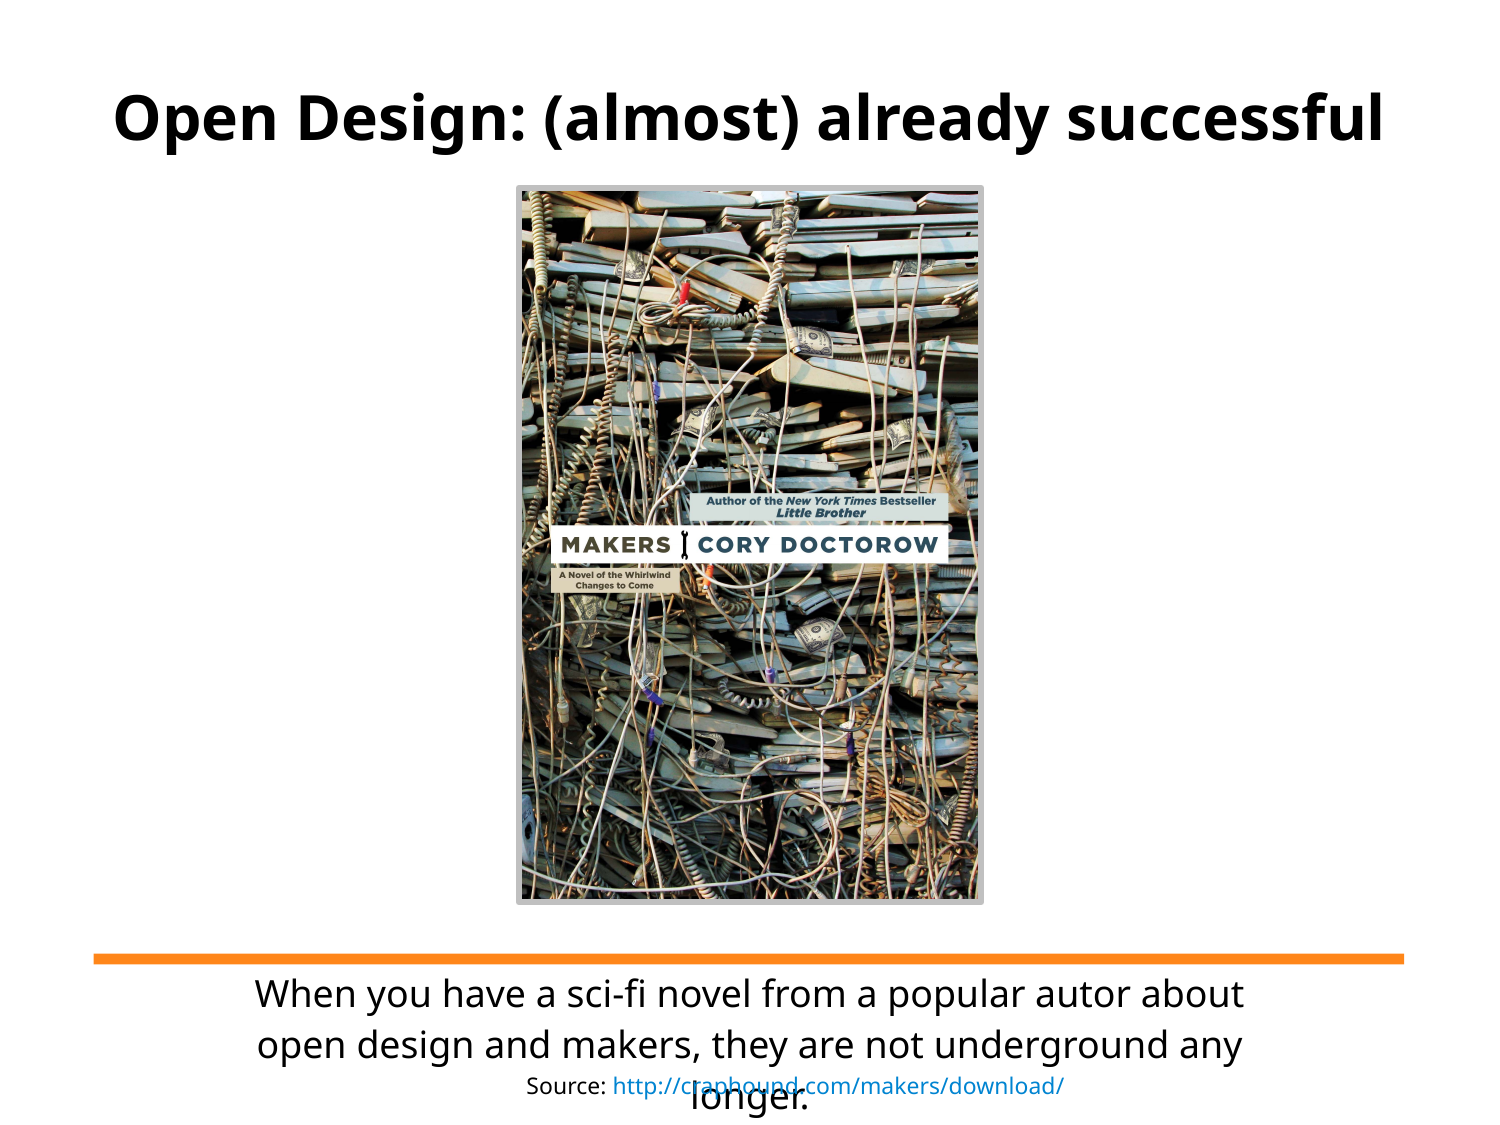

# Open Design: (almost) already successful
When you have a sci-fi novel from a popular autor about open design and makers, they are not underground any longer.
Source: http://craphound.com/makers/download/